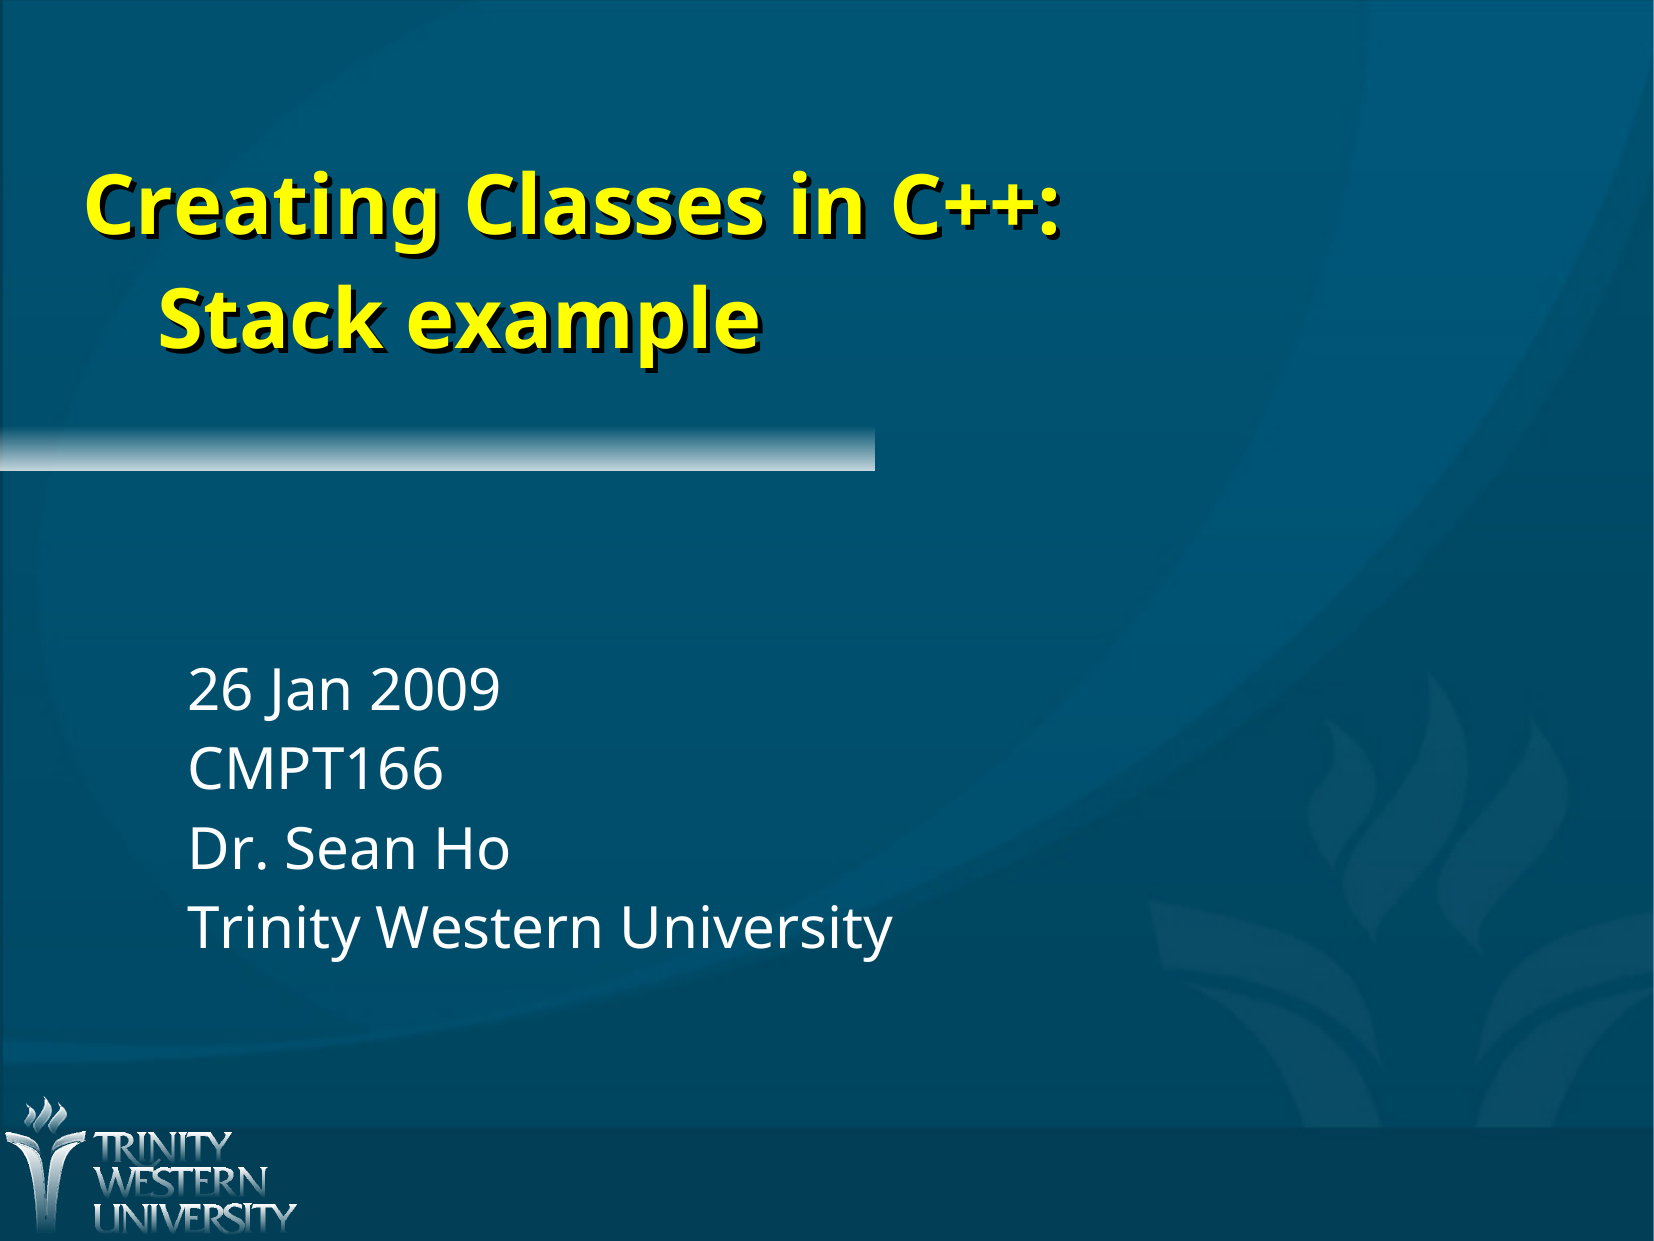

# Creating Classes in C++: Stack example
26 Jan 2009
CMPT166
Dr. Sean Ho
Trinity Western University